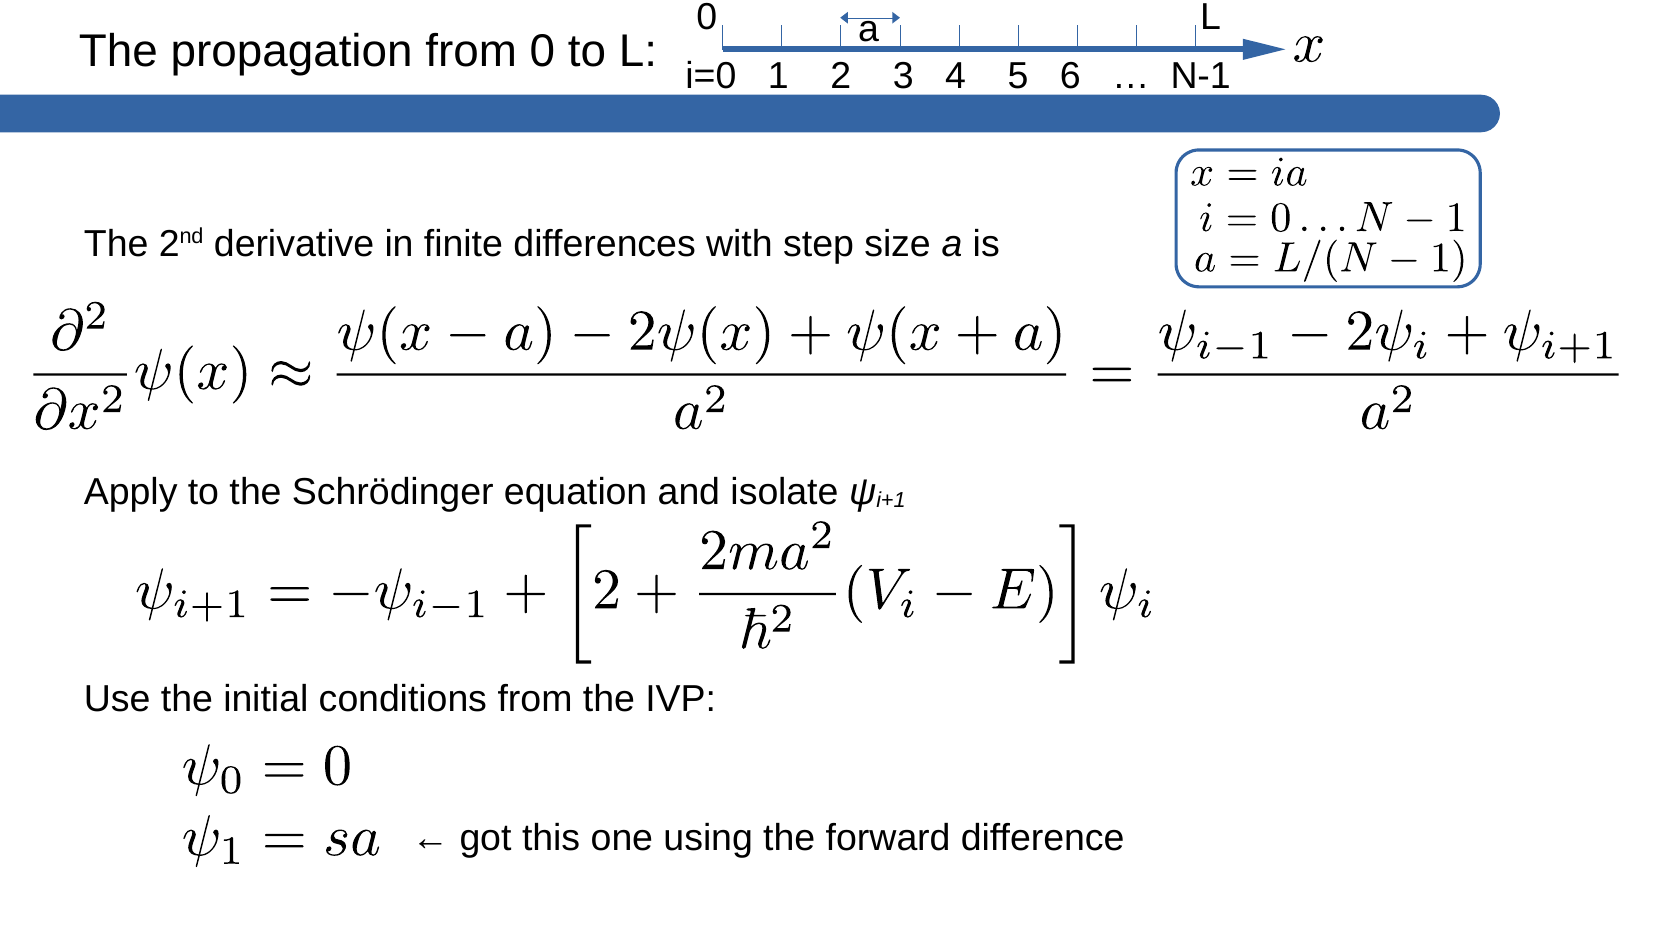

a
0
L
# The propagation from 0 to L:
i=0 1 2 3 4 5 6 … N-1
The 2nd derivative in finite differences with step size a is
Apply to the Schrödinger equation and isolate ψi+1
Use the initial conditions from the IVP:
← got this one using the forward difference